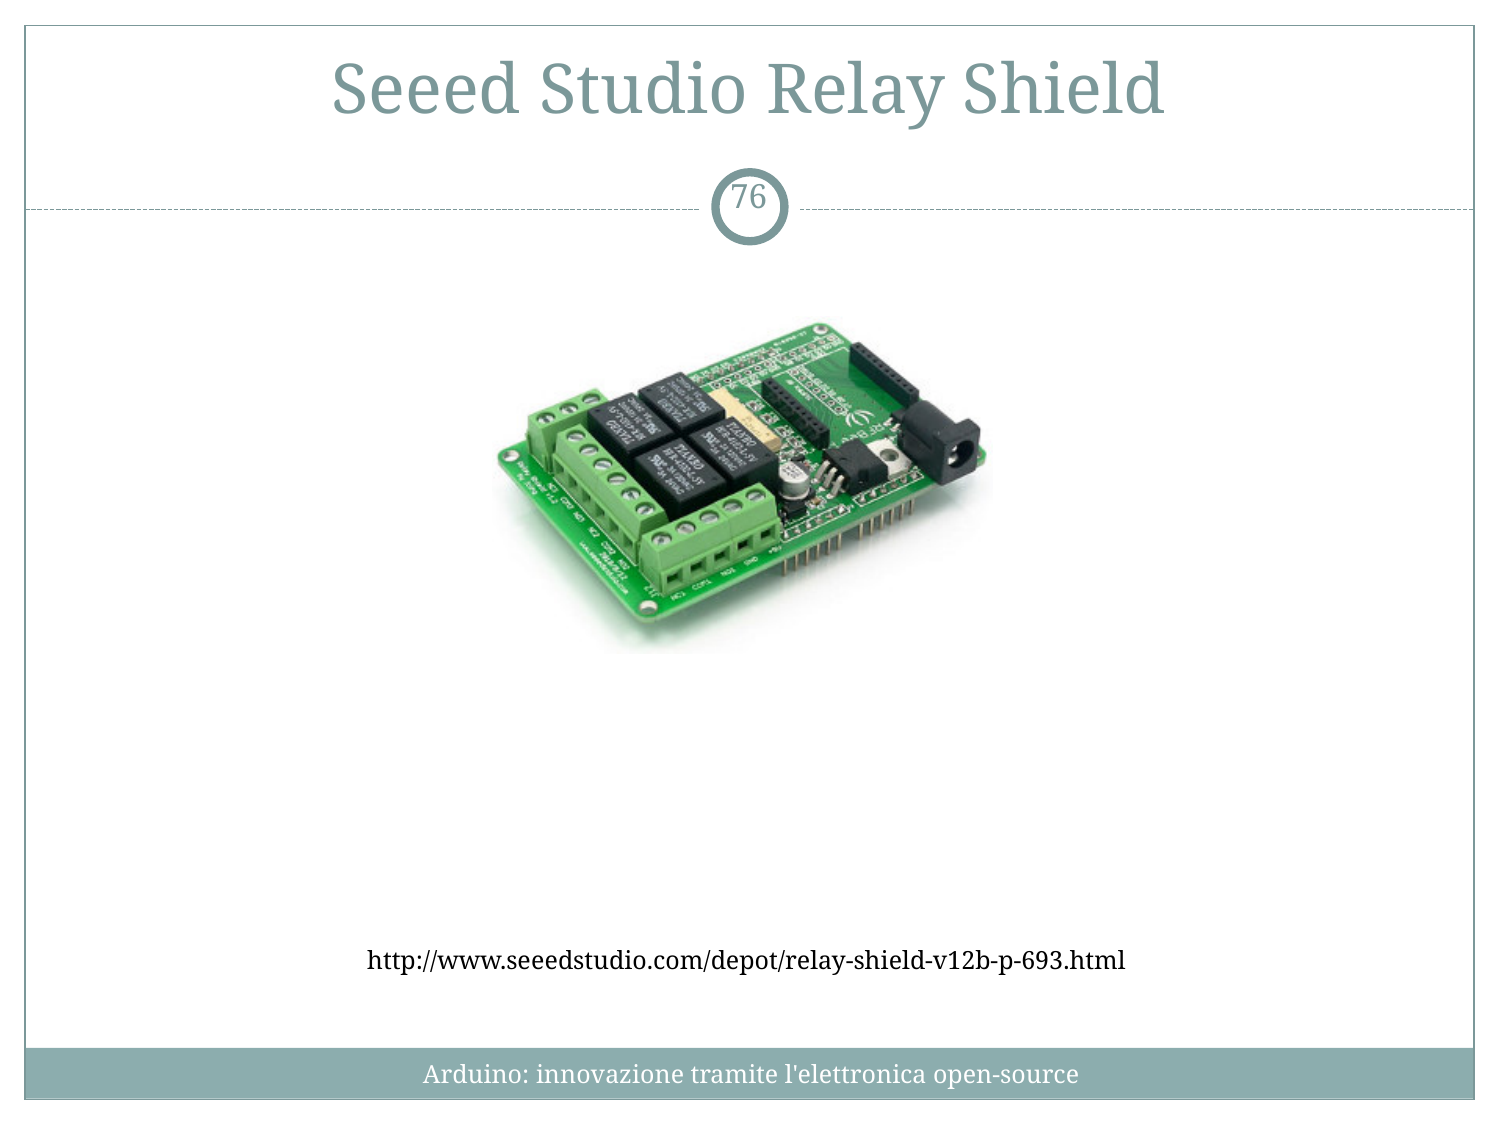

# Seeed Studio Relay Shield
http://www.seeedstudio.com/depot/relay-shield-v12b-p-693.html
Arduino: innovazione tramite l'elettronica open-source